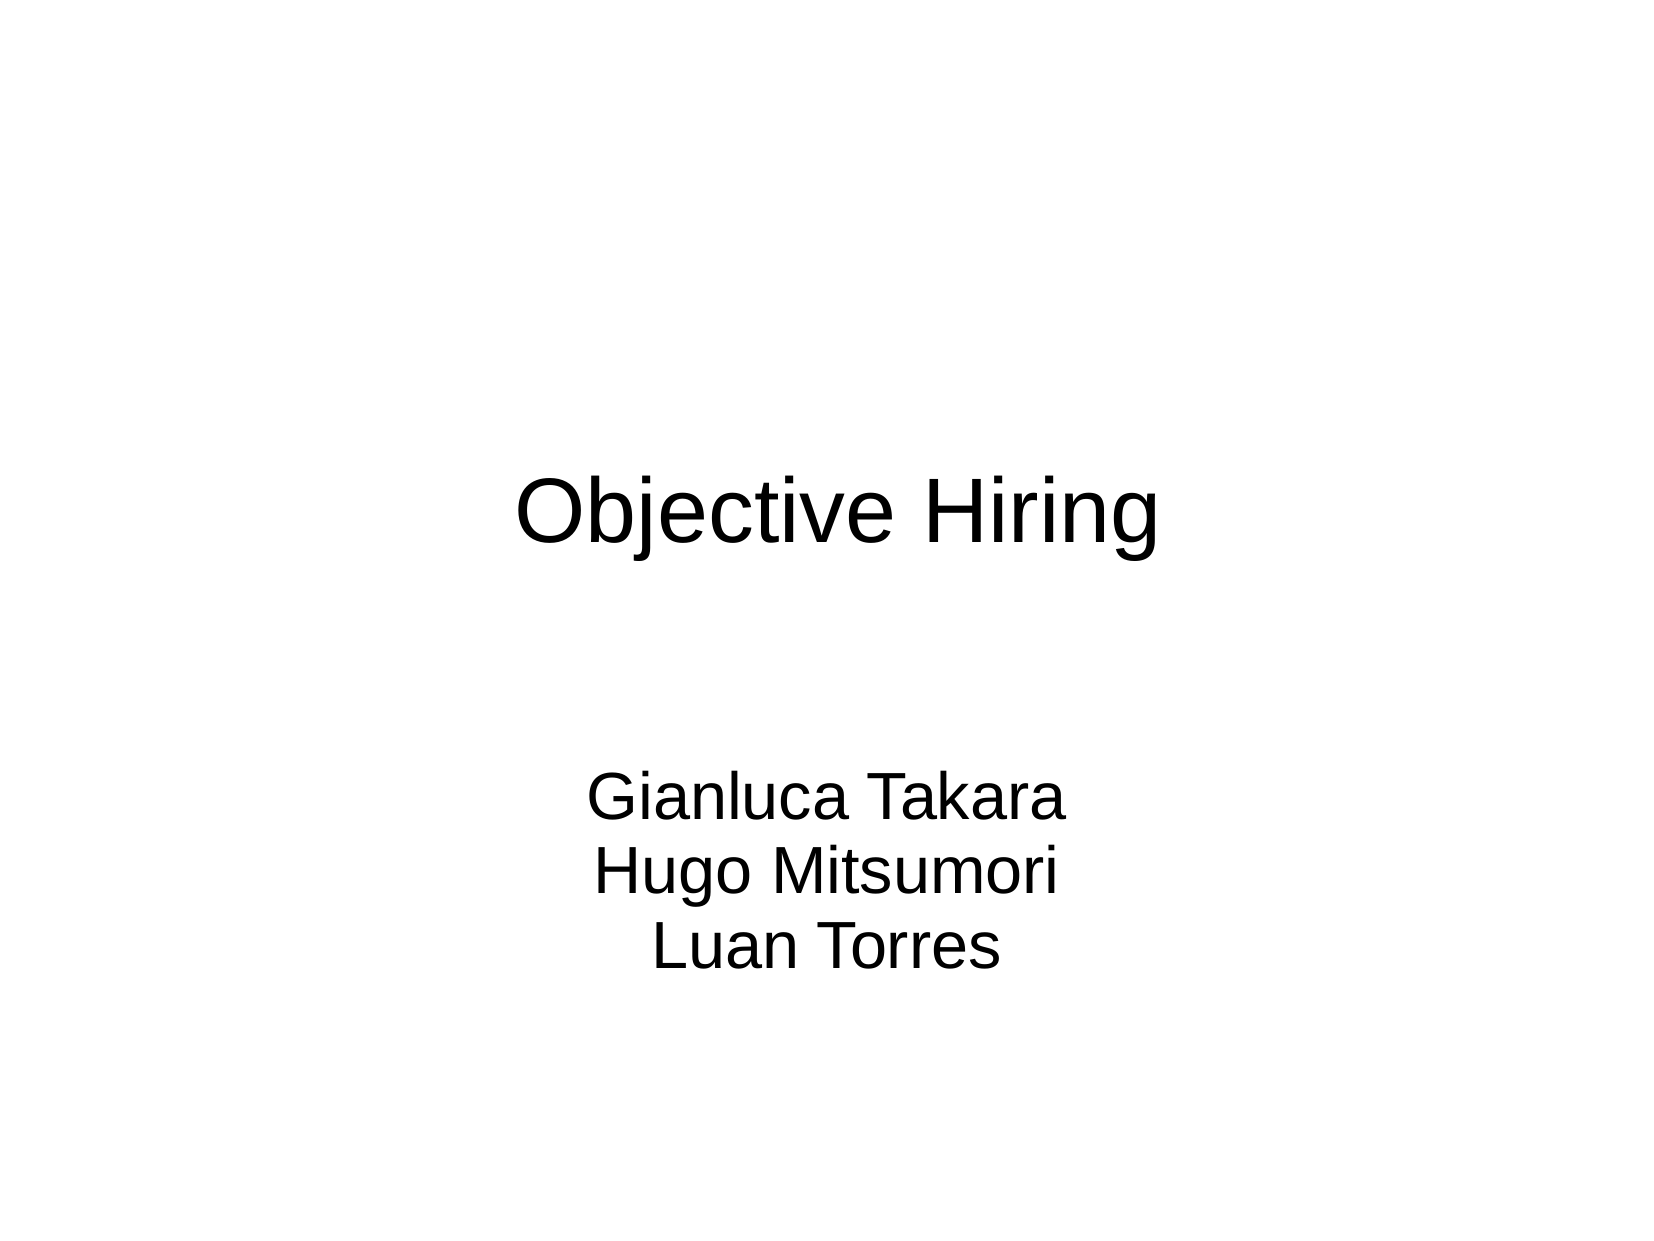

# Objective Hiring
Gianluca Takara
Hugo Mitsumori
Luan Torres